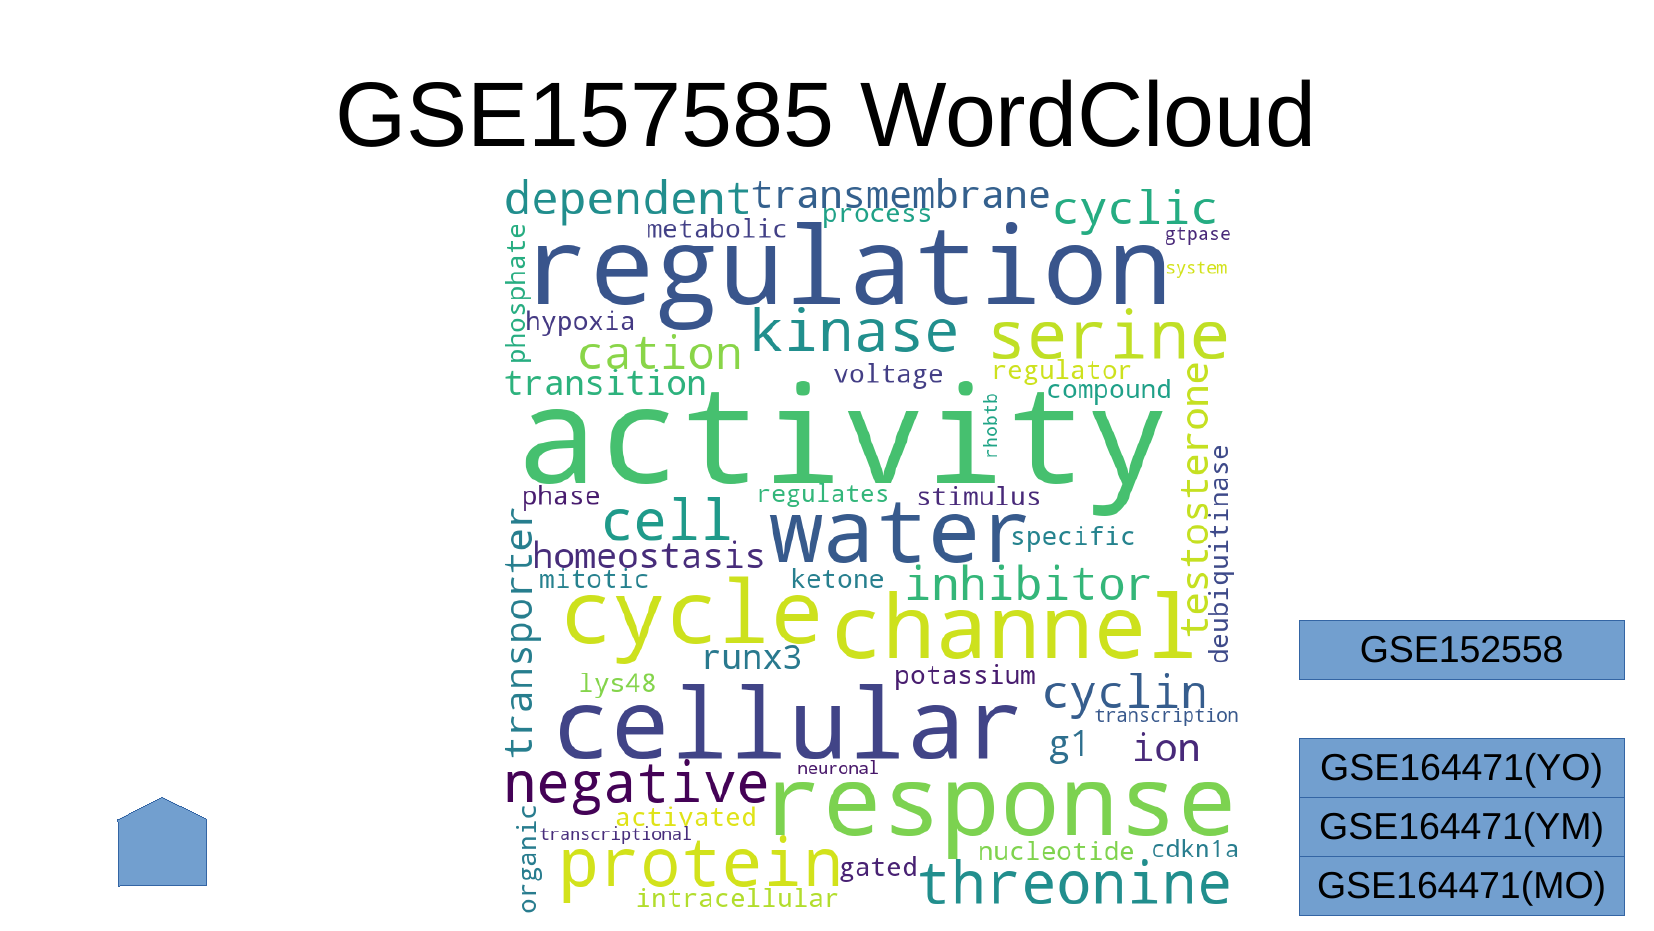

# GSE157585 WordCloud
GSE152558
GSE164471(YO)
GSE164471(YM)
GSE164471(MO)